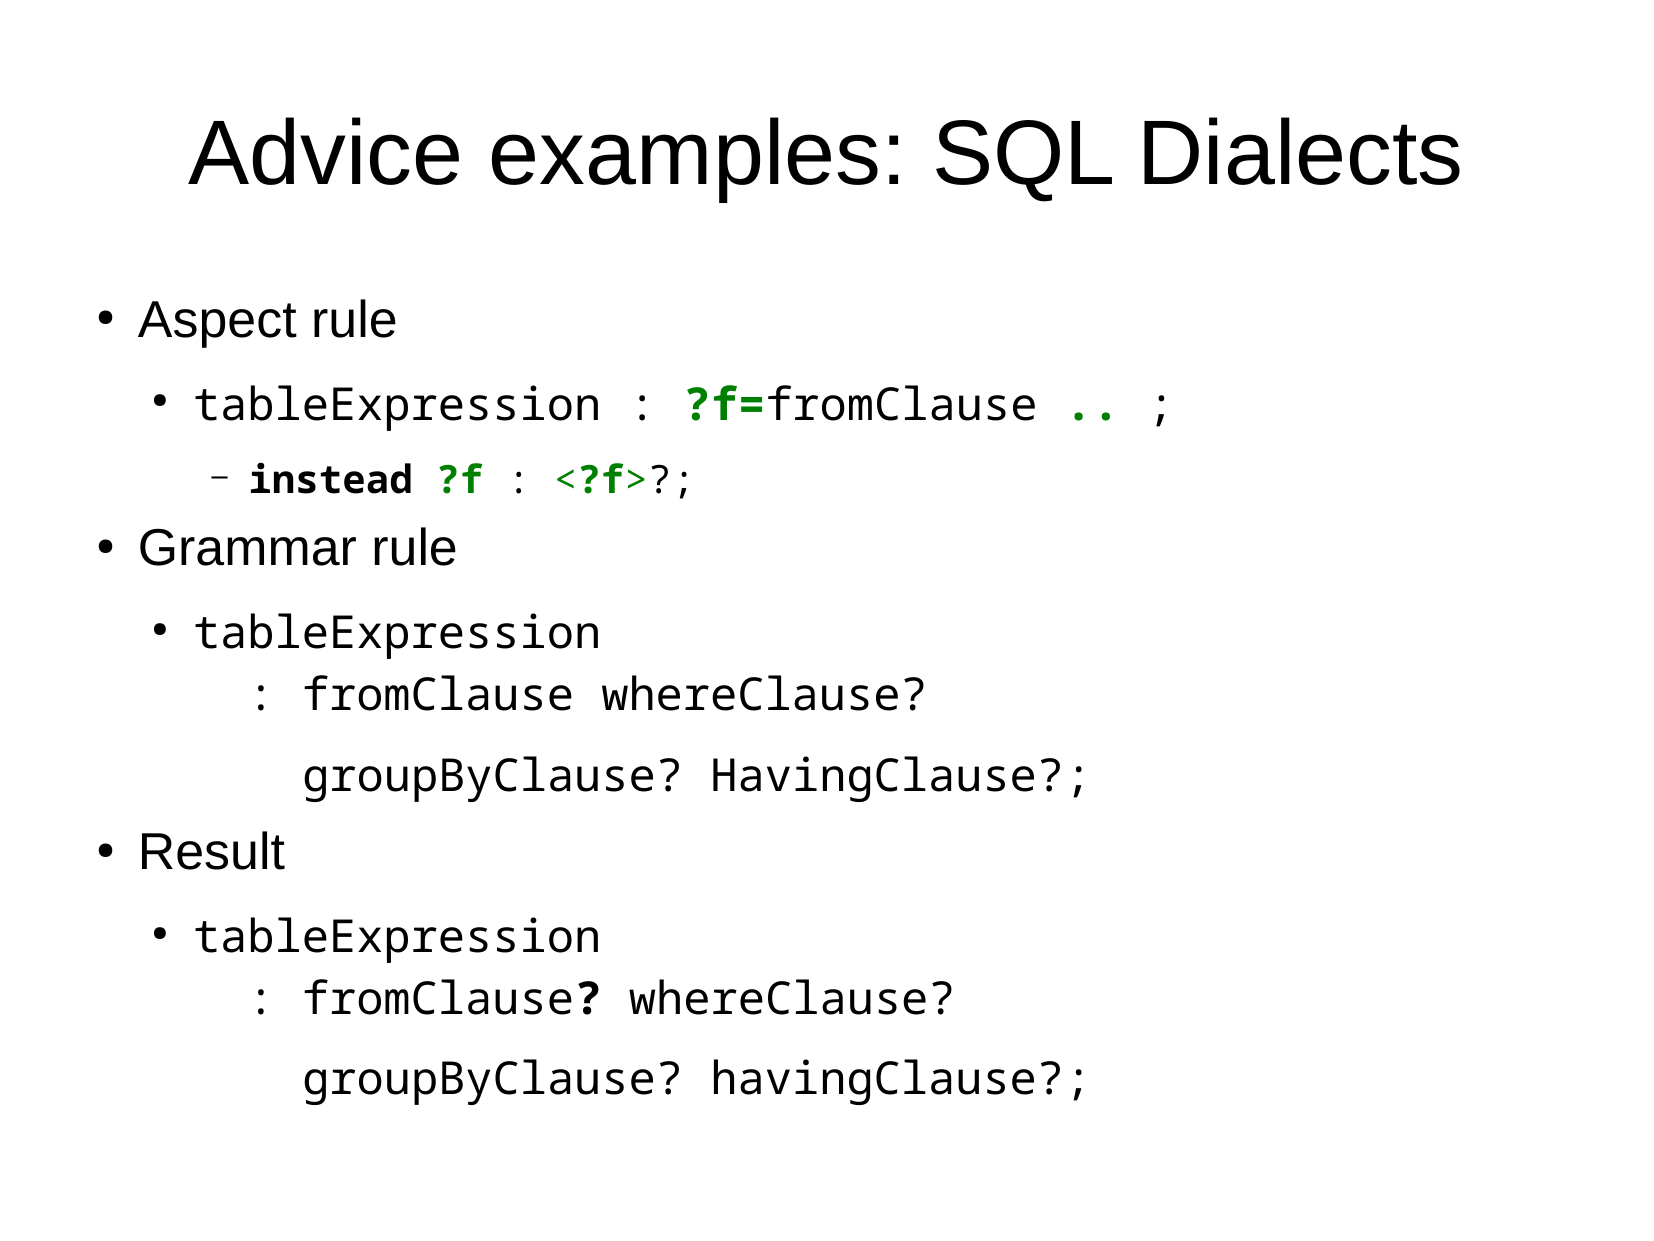

# Advice examples: SQL Dialects
Aspect rule
tableExpression : ?f=fromClause .. ;
instead ?f : <?f>?;
Grammar rule
tableExpression
 : fromClause whereClause?
 groupByClause? HavingClause?;
Result
tableExpression
 : fromClause? whereClause?
 groupByClause? havingClause?;